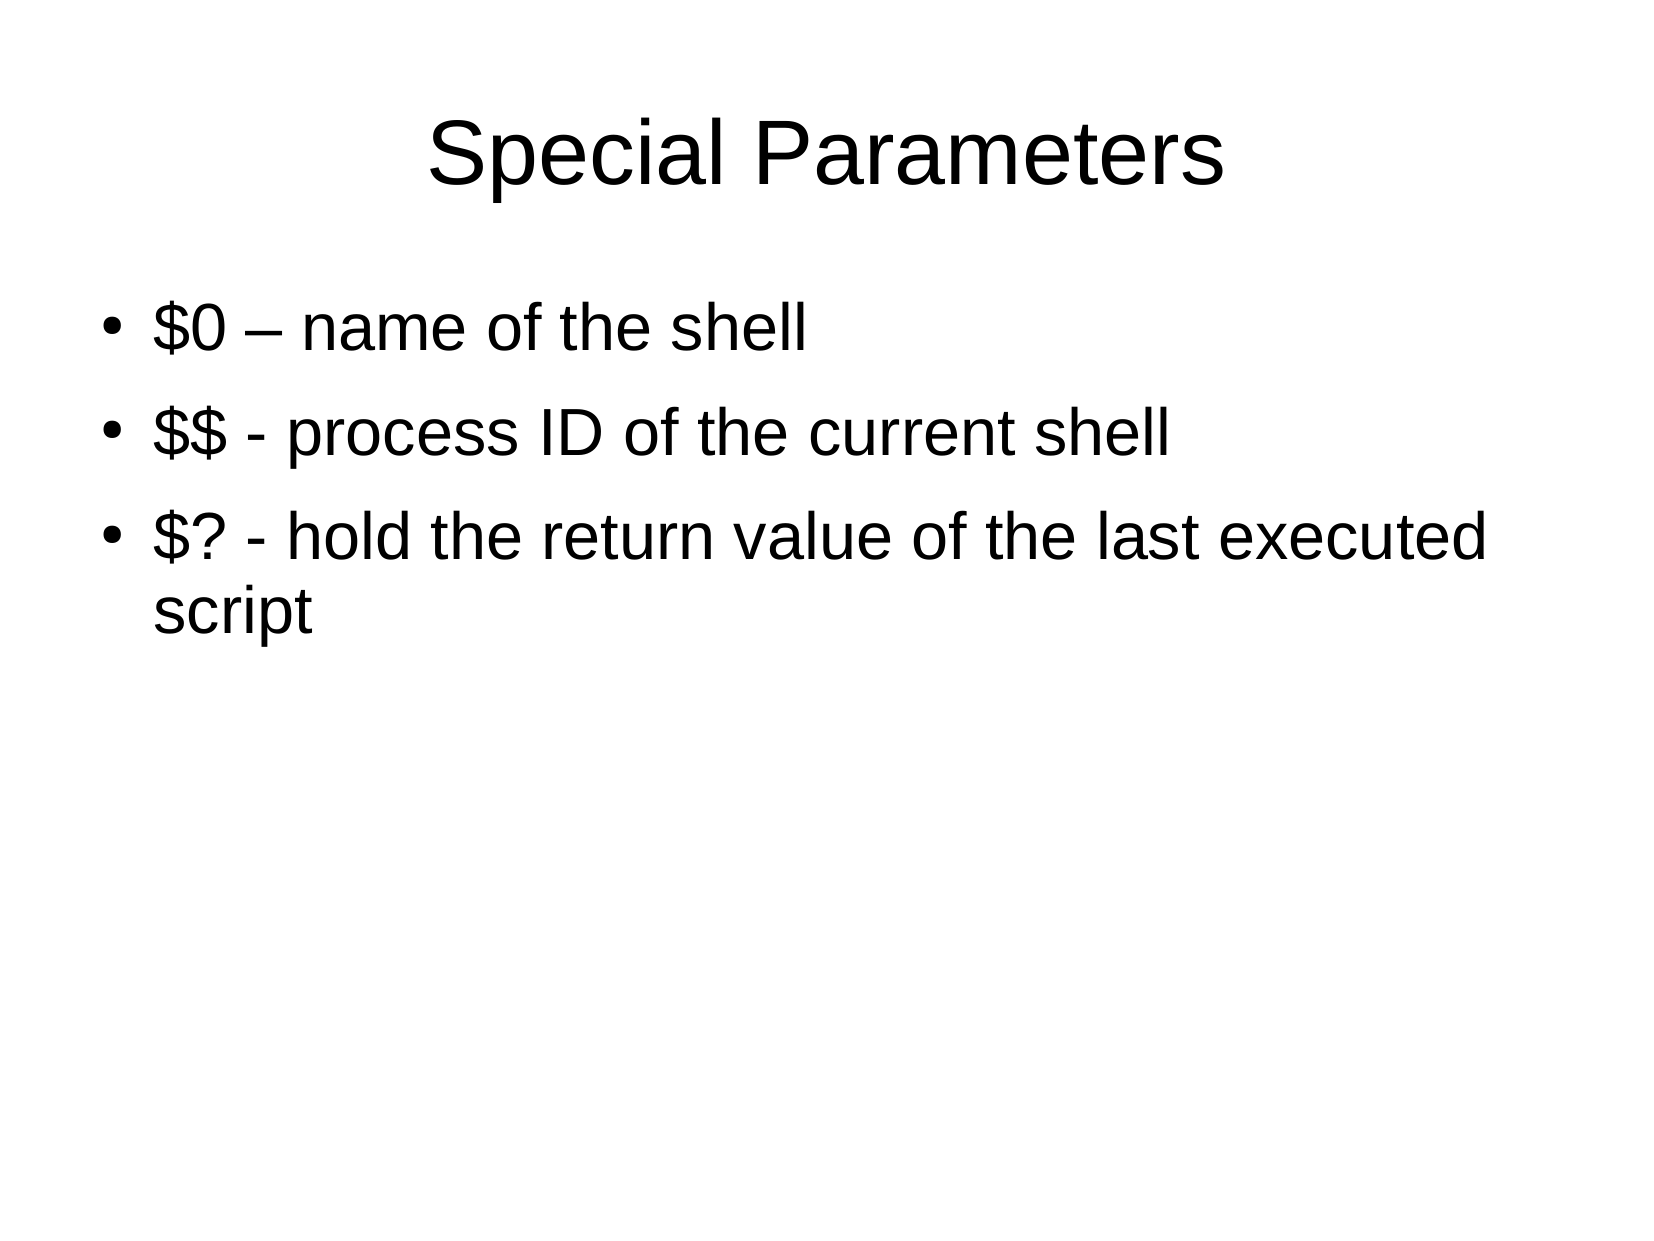

# Special Parameters
$0 – name of the shell
$$ - process ID of the current shell
$? - hold the return value of the last executed script